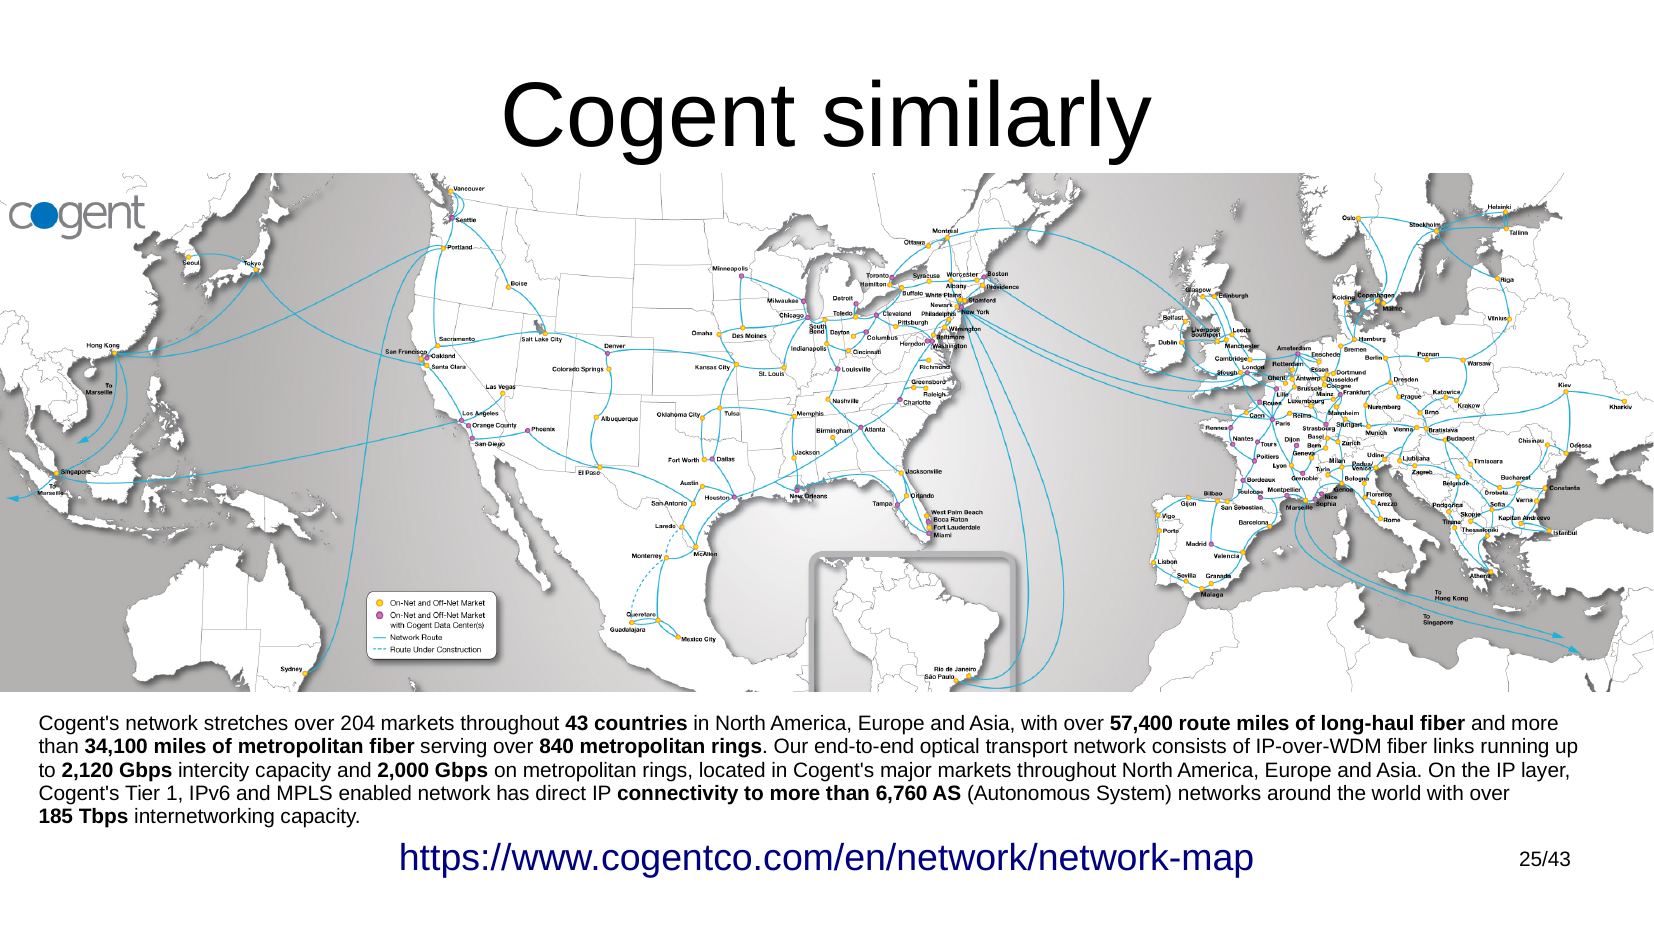

# Cogent similarly
Cogent's network stretches over 204 markets throughout 43 countries in North America, Europe and Asia, with over 57,400 route miles of long-haul fiber and more
than 34,100 miles of metropolitan fiber serving over 840 metropolitan rings. Our end-to-end optical transport network consists of IP-over-WDM fiber links running up
to 2,120 Gbps intercity capacity and 2,000 Gbps on metropolitan rings, located in Cogent's major markets throughout North America, Europe and Asia. On the IP layer, Cogent's Tier 1, IPv6 and MPLS enabled network has direct IP connectivity to more than 6,760 AS (Autonomous System) networks around the world with over
185 Tbps internetworking capacity.
https://www.cogentco.com/en/network/network-map
25